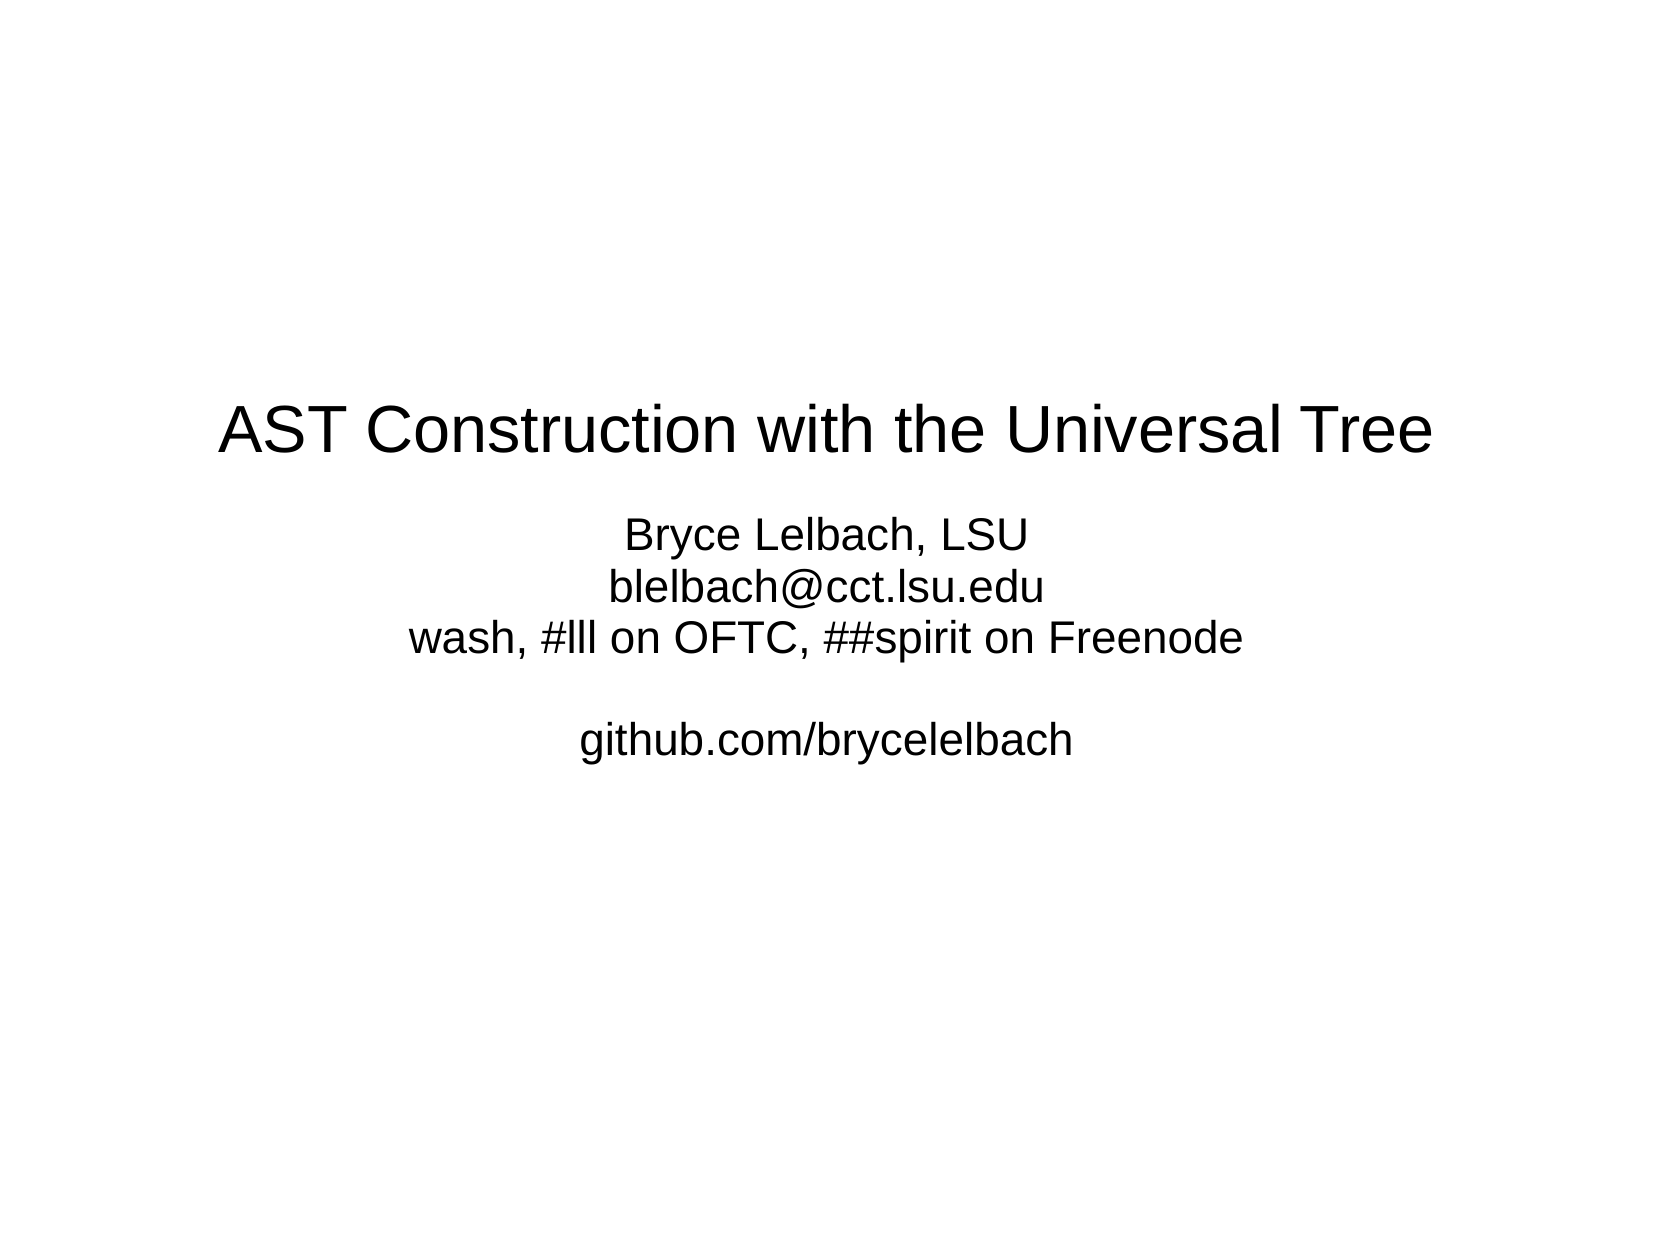

# AST Construction with the Universal Tree
Bryce Lelbach, LSU
blelbach@cct.lsu.edu
wash, #lll on OFTC, ##spirit on Freenode
github.com/brycelelbach